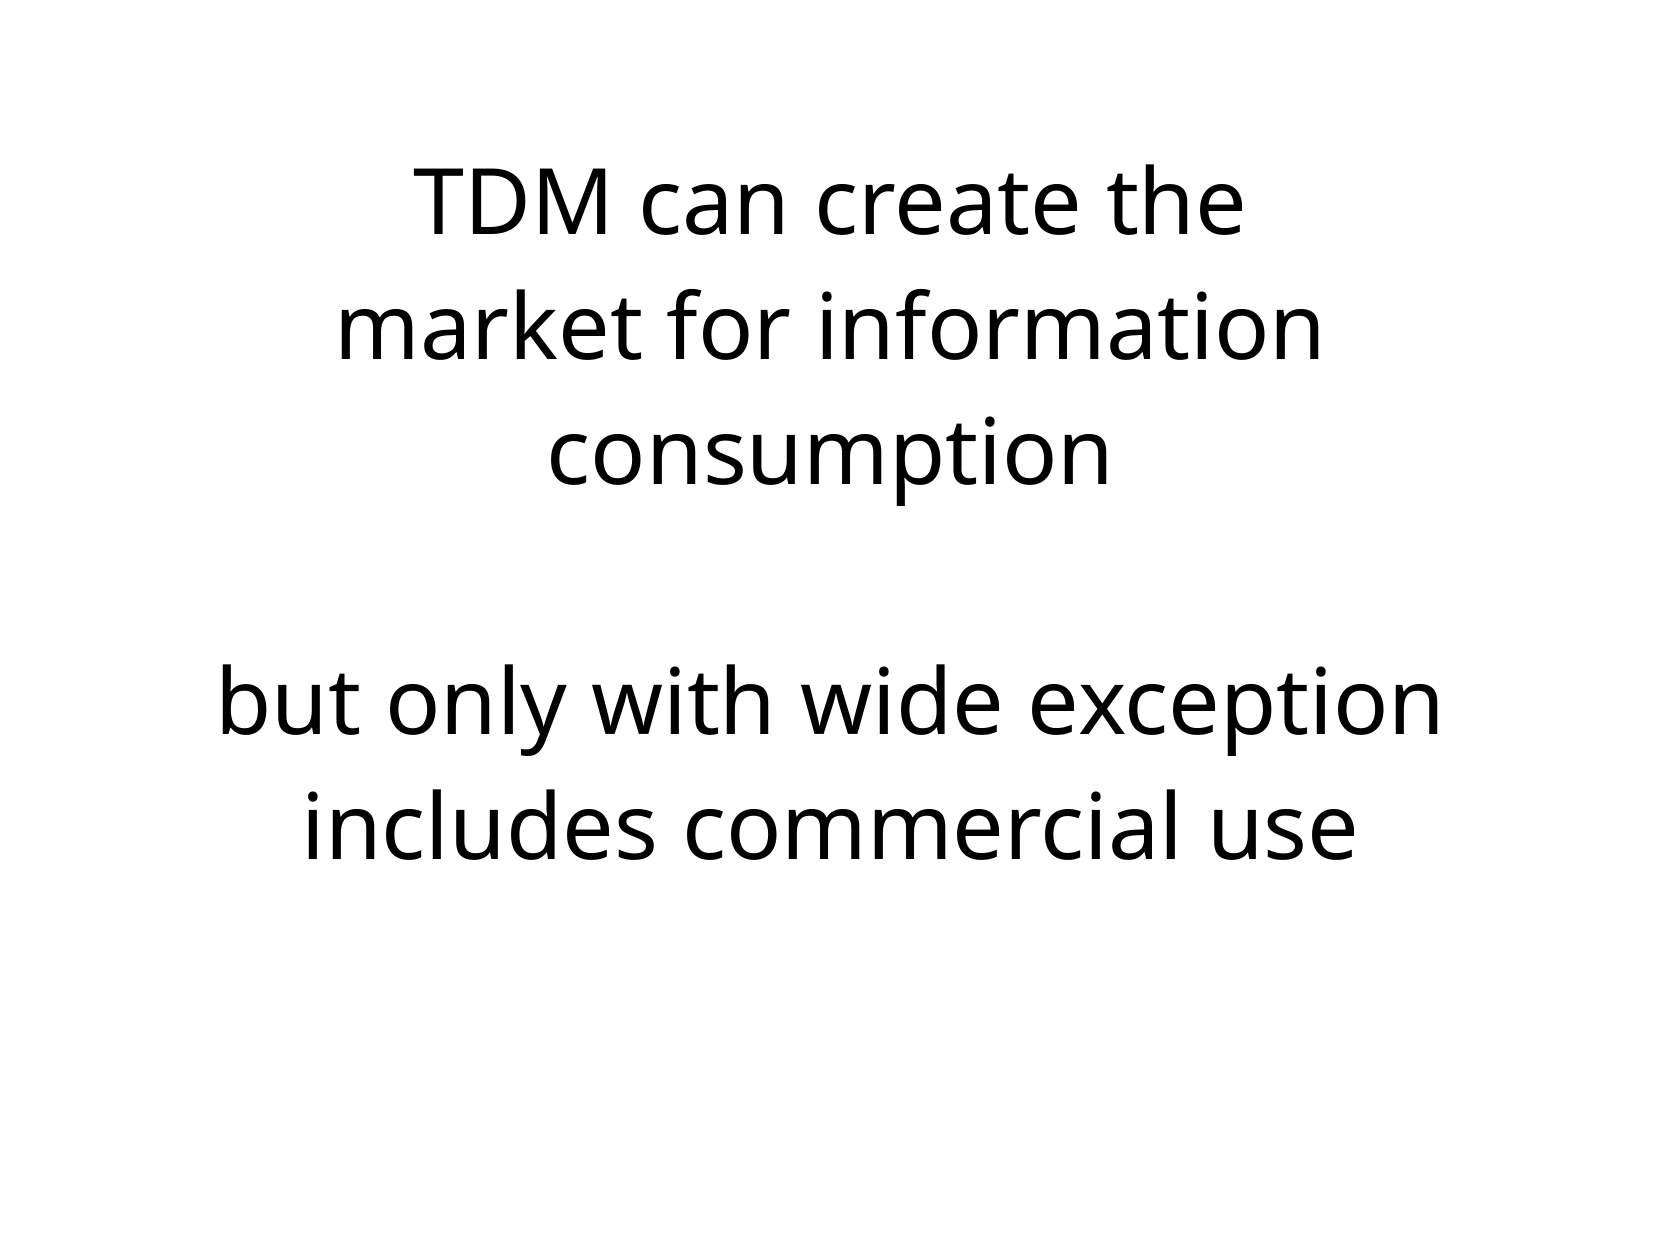

# TDM can create the market for information consumption but only with wide exception includes commercial use